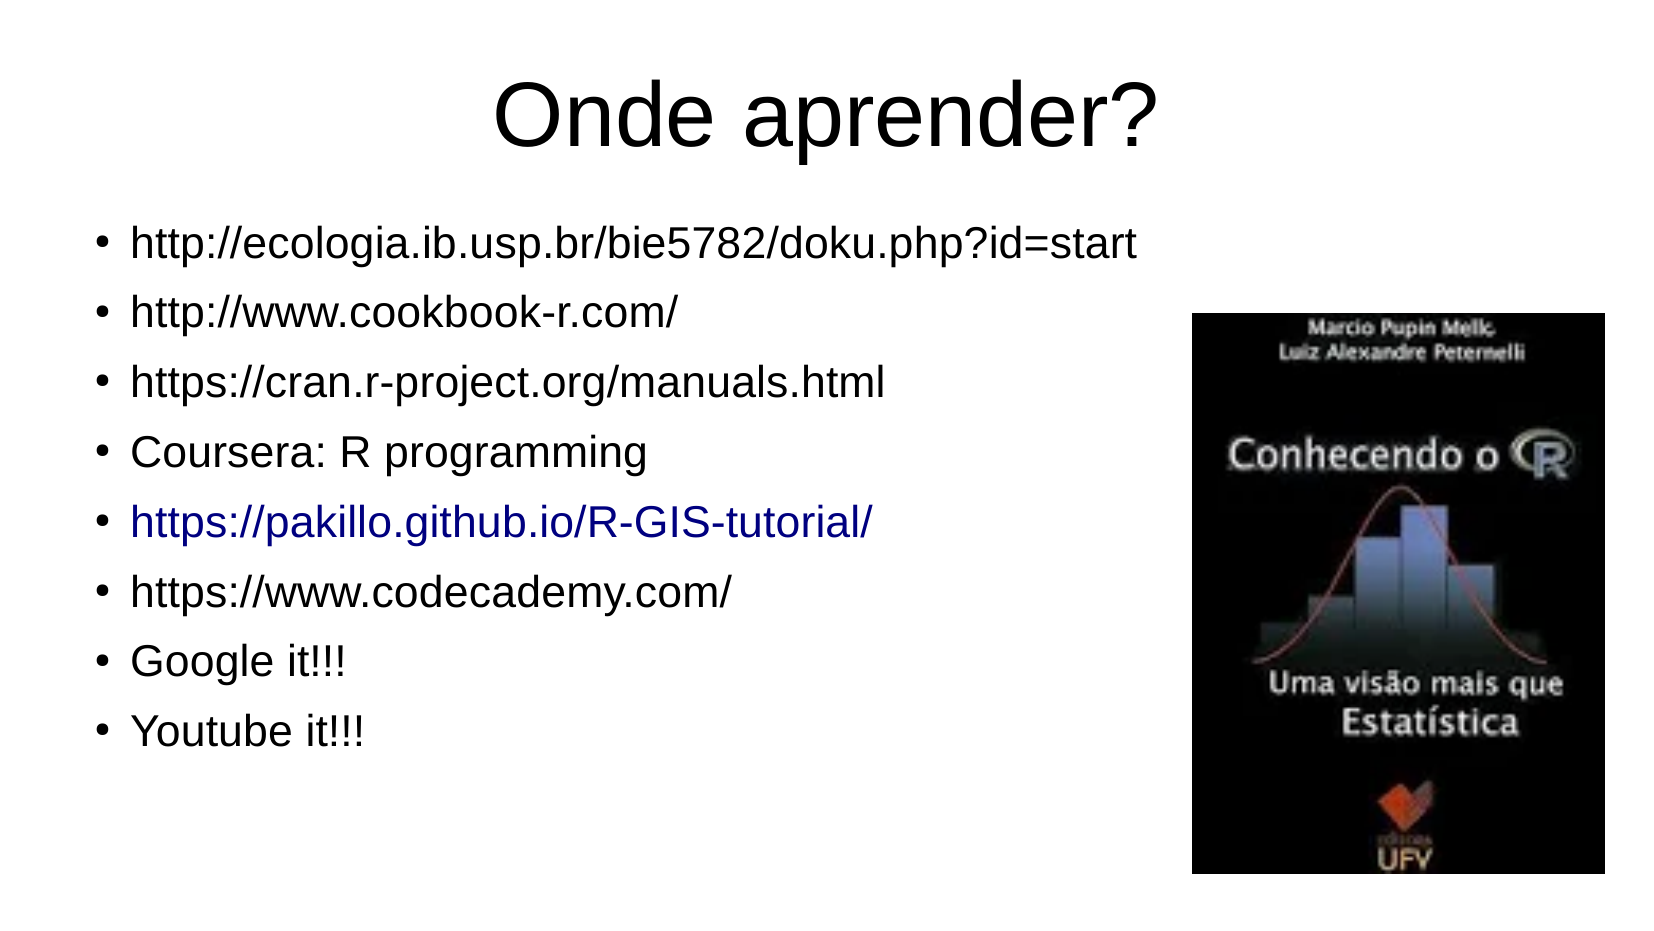

# Onde aprender?
http://ecologia.ib.usp.br/bie5782/doku.php?id=start
http://www.cookbook-r.com/
https://cran.r-project.org/manuals.html
Coursera: R programming
https://pakillo.github.io/R-GIS-tutorial/
https://www.codecademy.com/
Google it!!!
Youtube it!!!